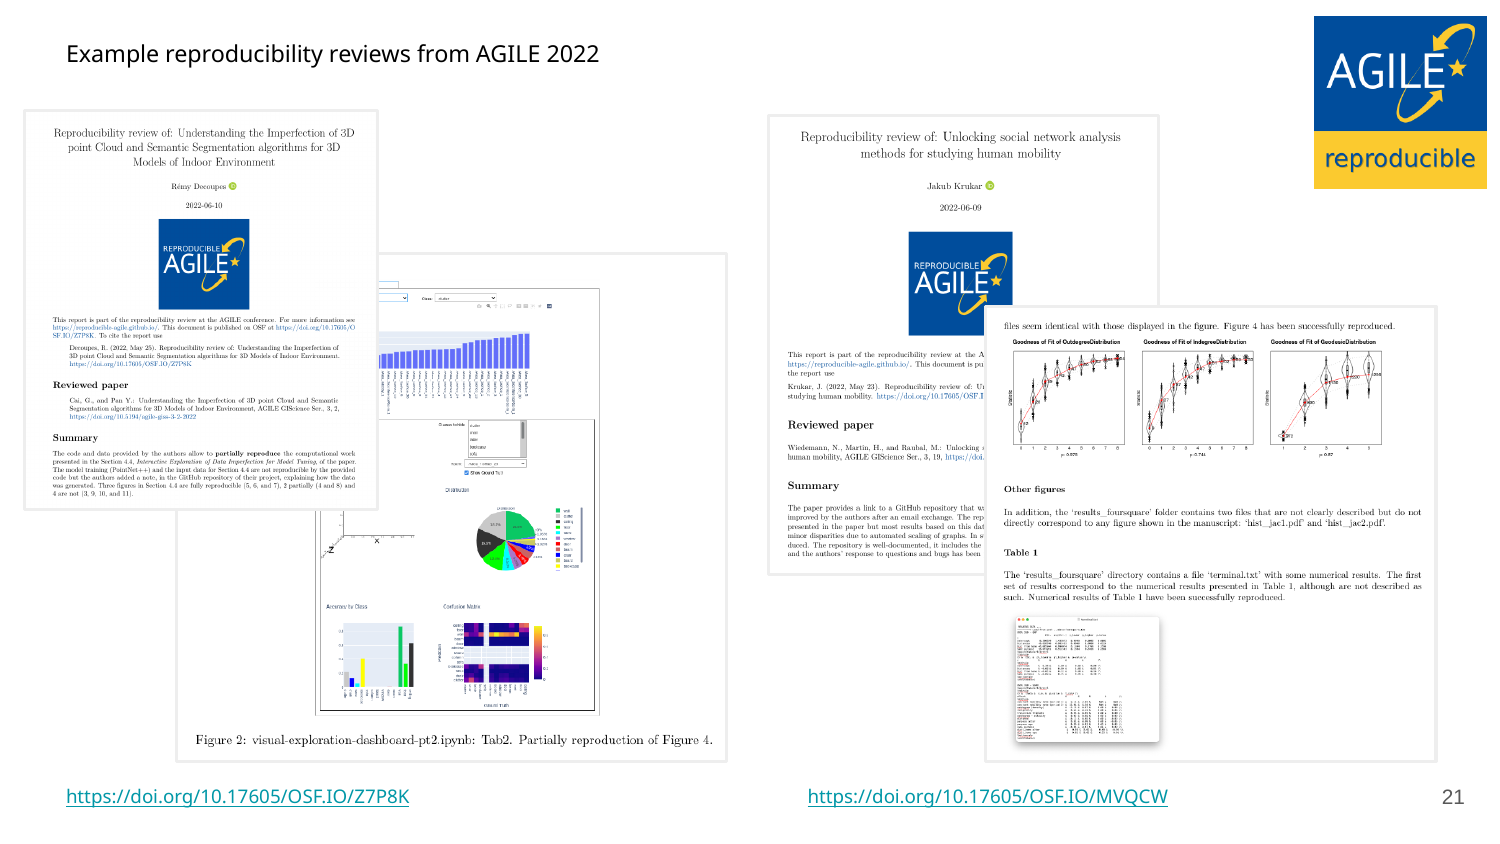

# Example reproducibility reviews from AGILE 2022
https://doi.org/10.17605/OSF.IO/Z7P8K
https://doi.org/10.17605/OSF.IO/MVQCW